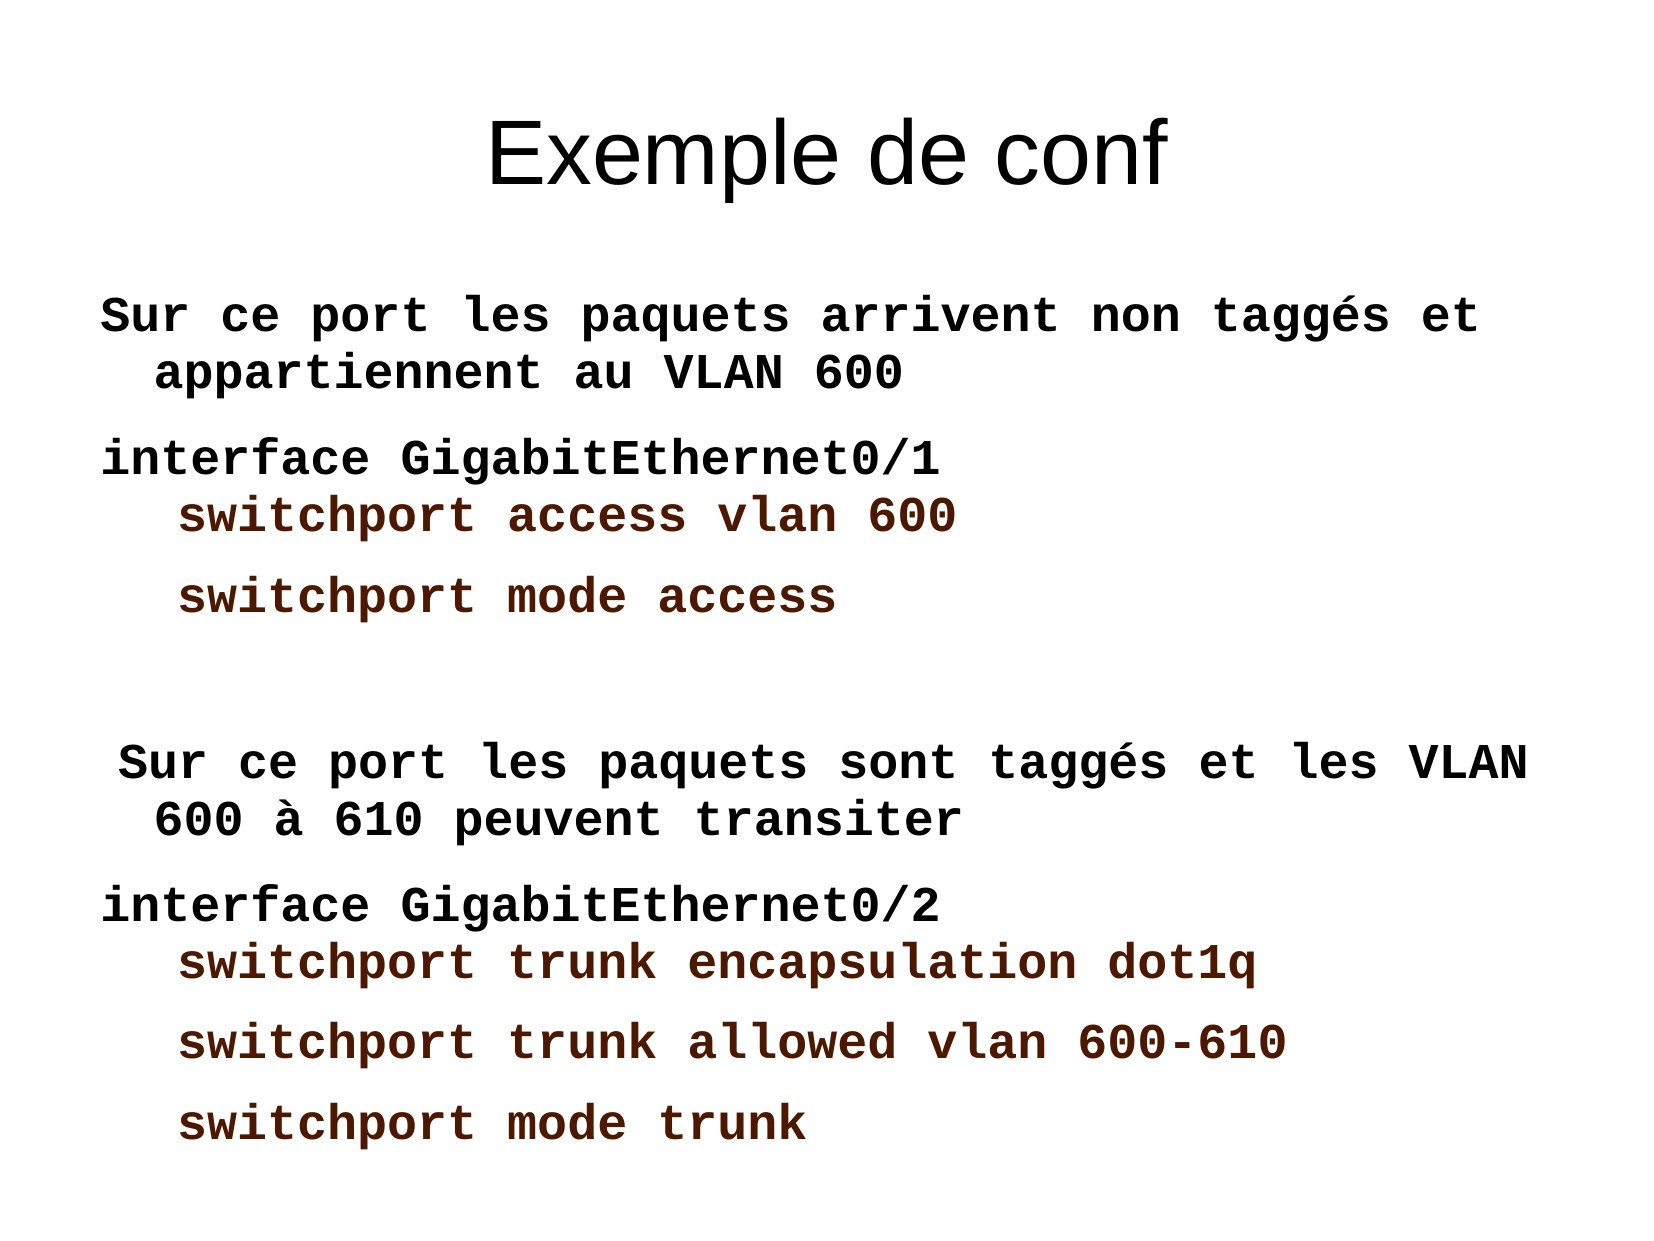

# Exemple de conf
Sur ce port les paquets arrivent non taggés et appartiennent au VLAN 600
interface GigabitEthernet0/1
switchport access vlan 600
switchport mode access
Sur ce port les paquets sont taggés et les VLAN 600 à 610 peuvent transiter
interface GigabitEthernet0/2
switchport trunk encapsulation dot1q
switchport trunk allowed vlan 600-610
switchport mode trunk